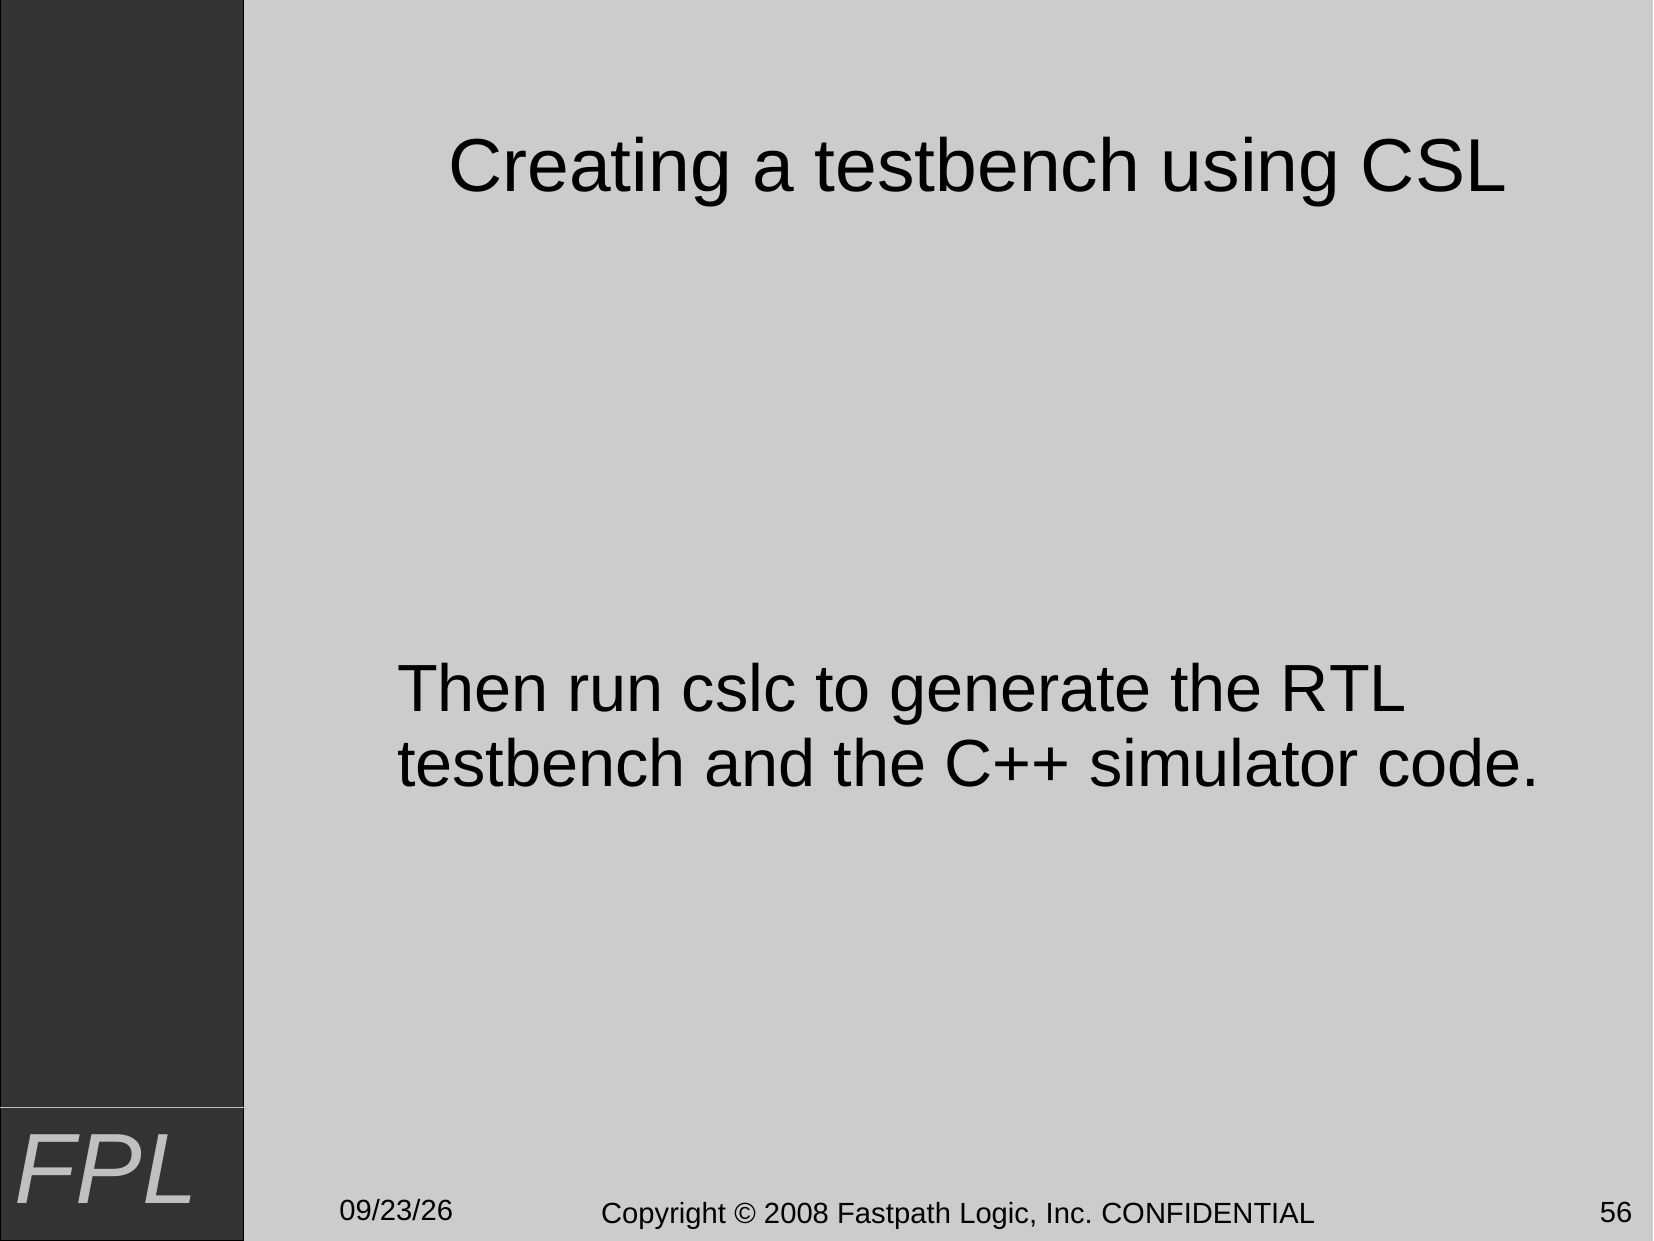

# Creating a testbench using CSL
Then run cslc to generate the RTL testbench and the C++ simulator code.
56
© 2008 FASTPATH LOGIC INC.